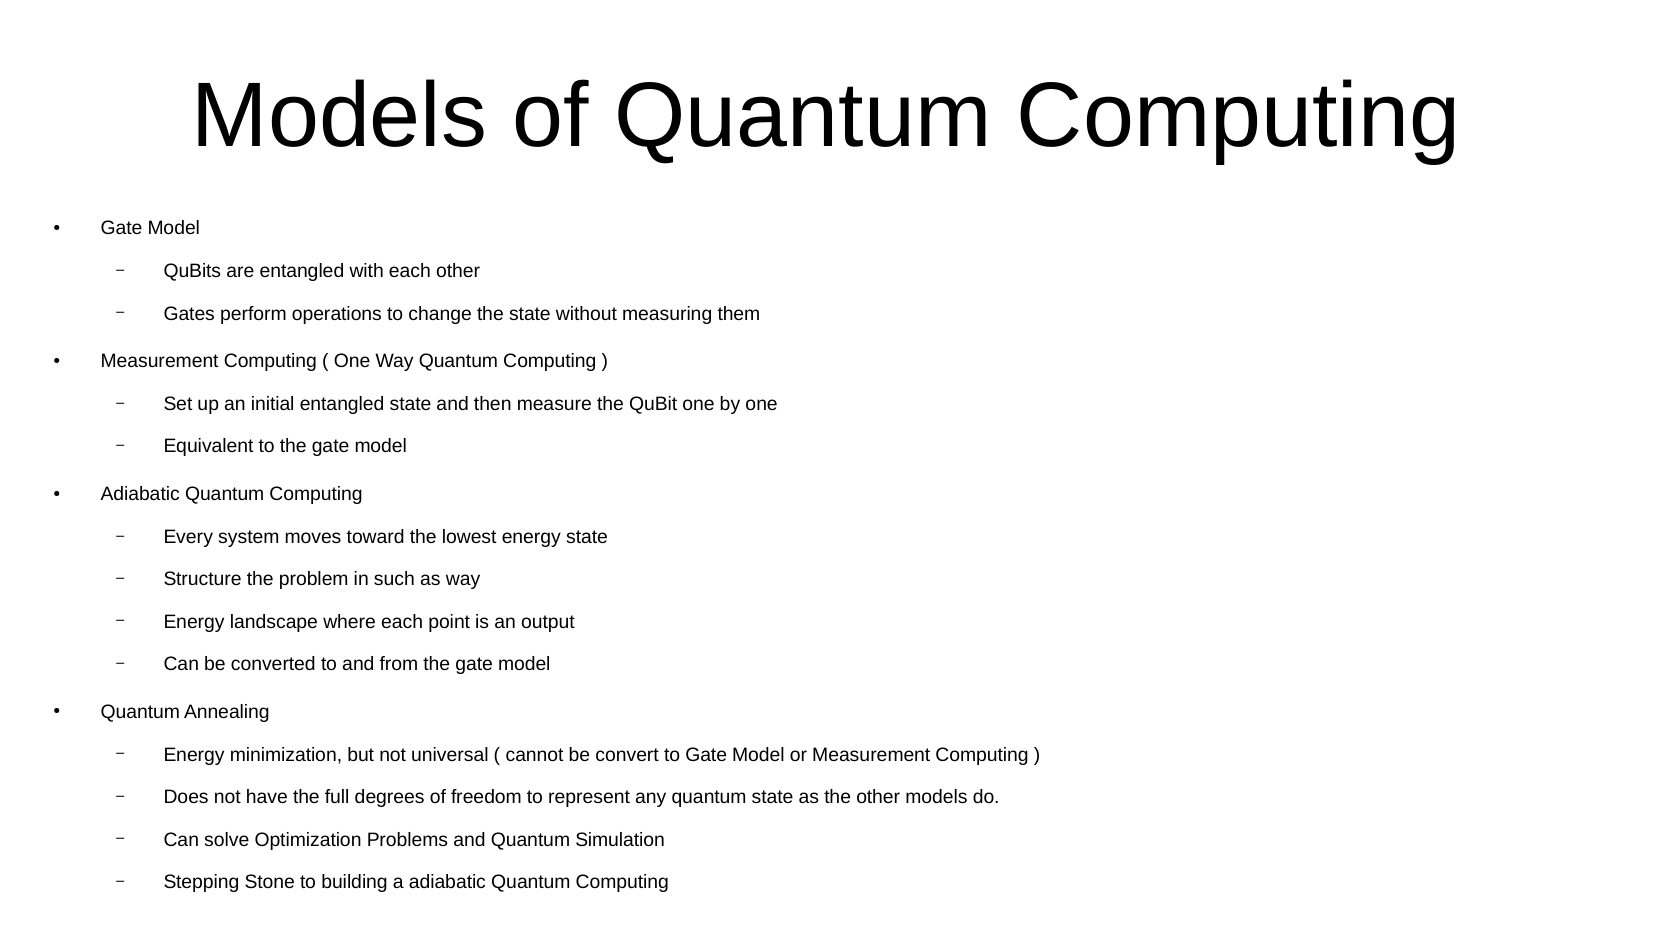

# Models of Quantum Computing
Gate Model
QuBits are entangled with each other
Gates perform operations to change the state without measuring them
Measurement Computing ( One Way Quantum Computing )
Set up an initial entangled state and then measure the QuBit one by one
Equivalent to the gate model
Adiabatic Quantum Computing
Every system moves toward the lowest energy state
Structure the problem in such as way
Energy landscape where each point is an output
Can be converted to and from the gate model
Quantum Annealing
Energy minimization, but not universal ( cannot be convert to Gate Model or Measurement Computing )
Does not have the full degrees of freedom to represent any quantum state as the other models do.
Can solve Optimization Problems and Quantum Simulation
Stepping Stone to building a adiabatic Quantum Computing